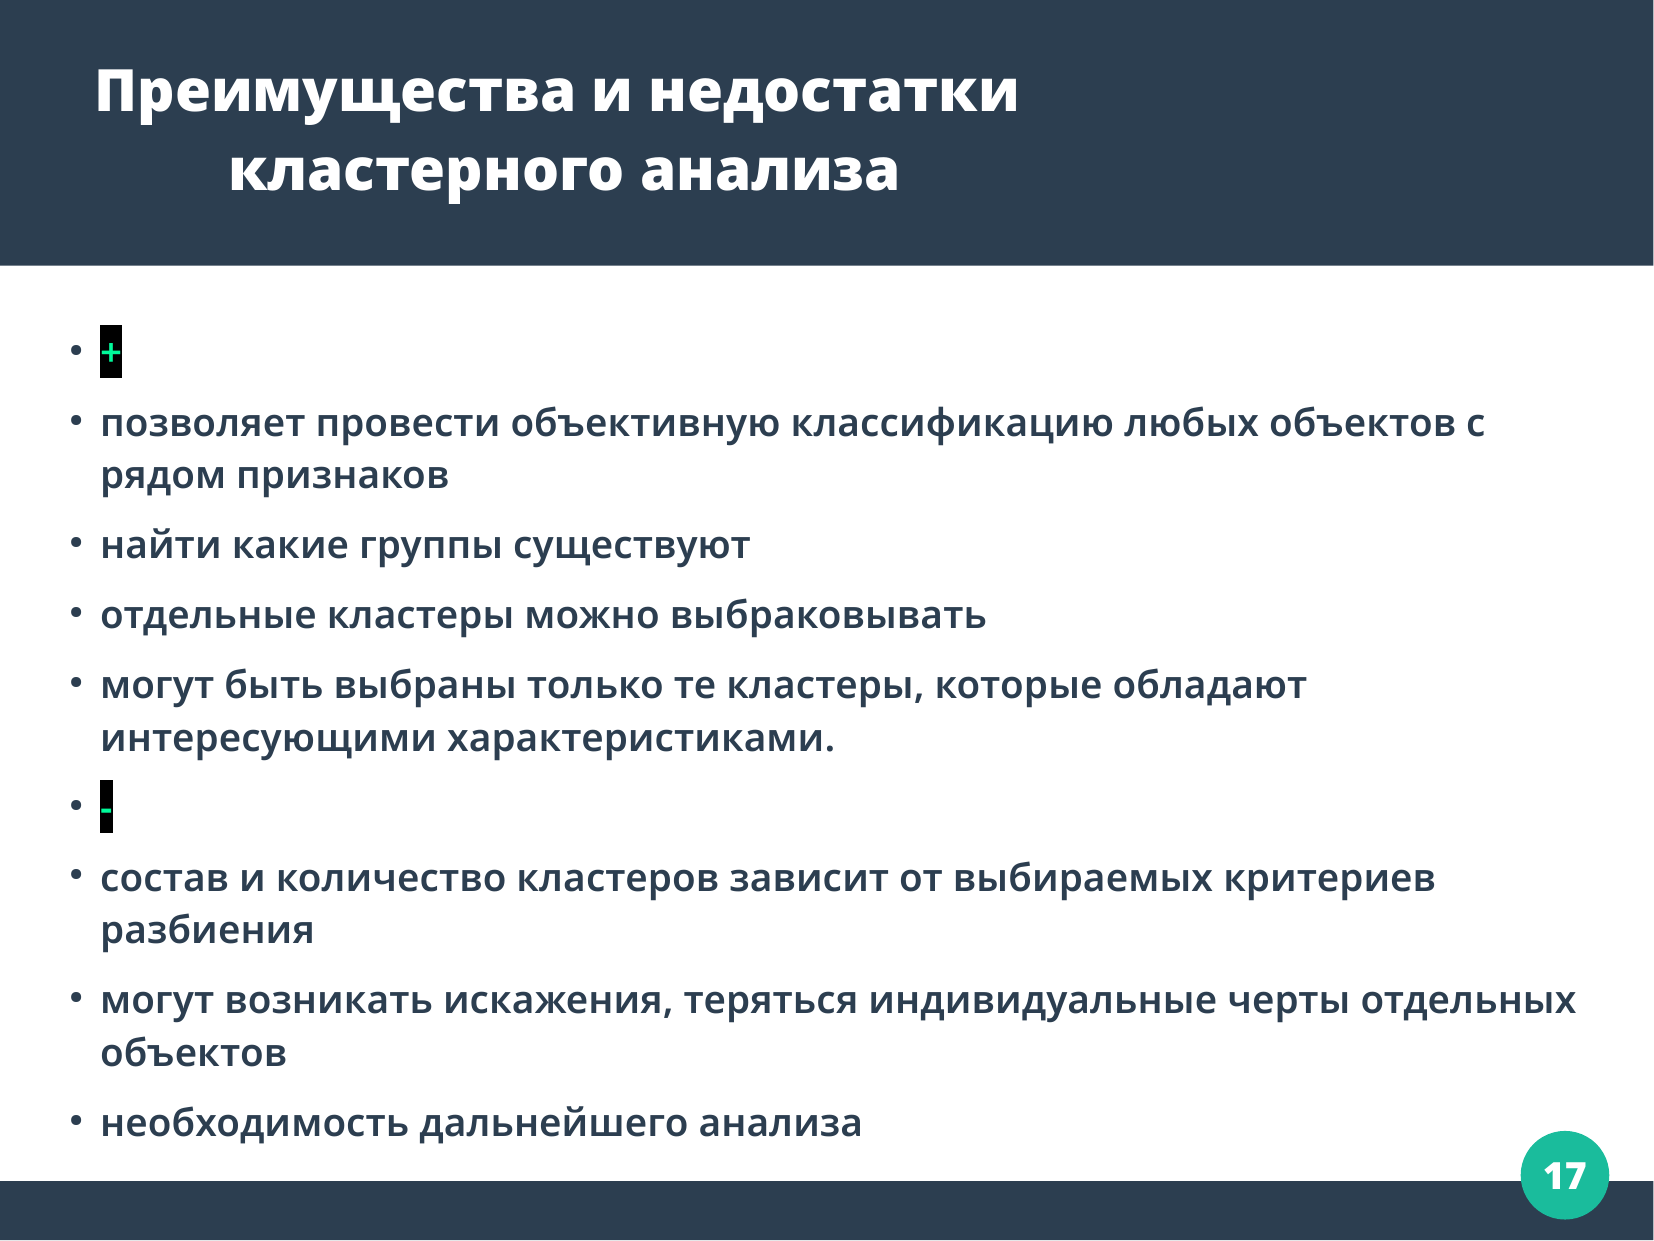

# Преимущества и недостатки кластерного анализа
+
позволяет провести объективную классификацию любых объектов с рядом признаков
найти какие группы существуют
отдельные кластеры можно выбраковывать
могут быть выбраны только те кластеры, которые обладают интересующими характеристиками.
-
состав и количество кластеров зависит от выбираемых критериев разбиения
могут возникать искажения, теряться индивидуальные черты отдельных объектов
необходимость дальнейшего анализа
17